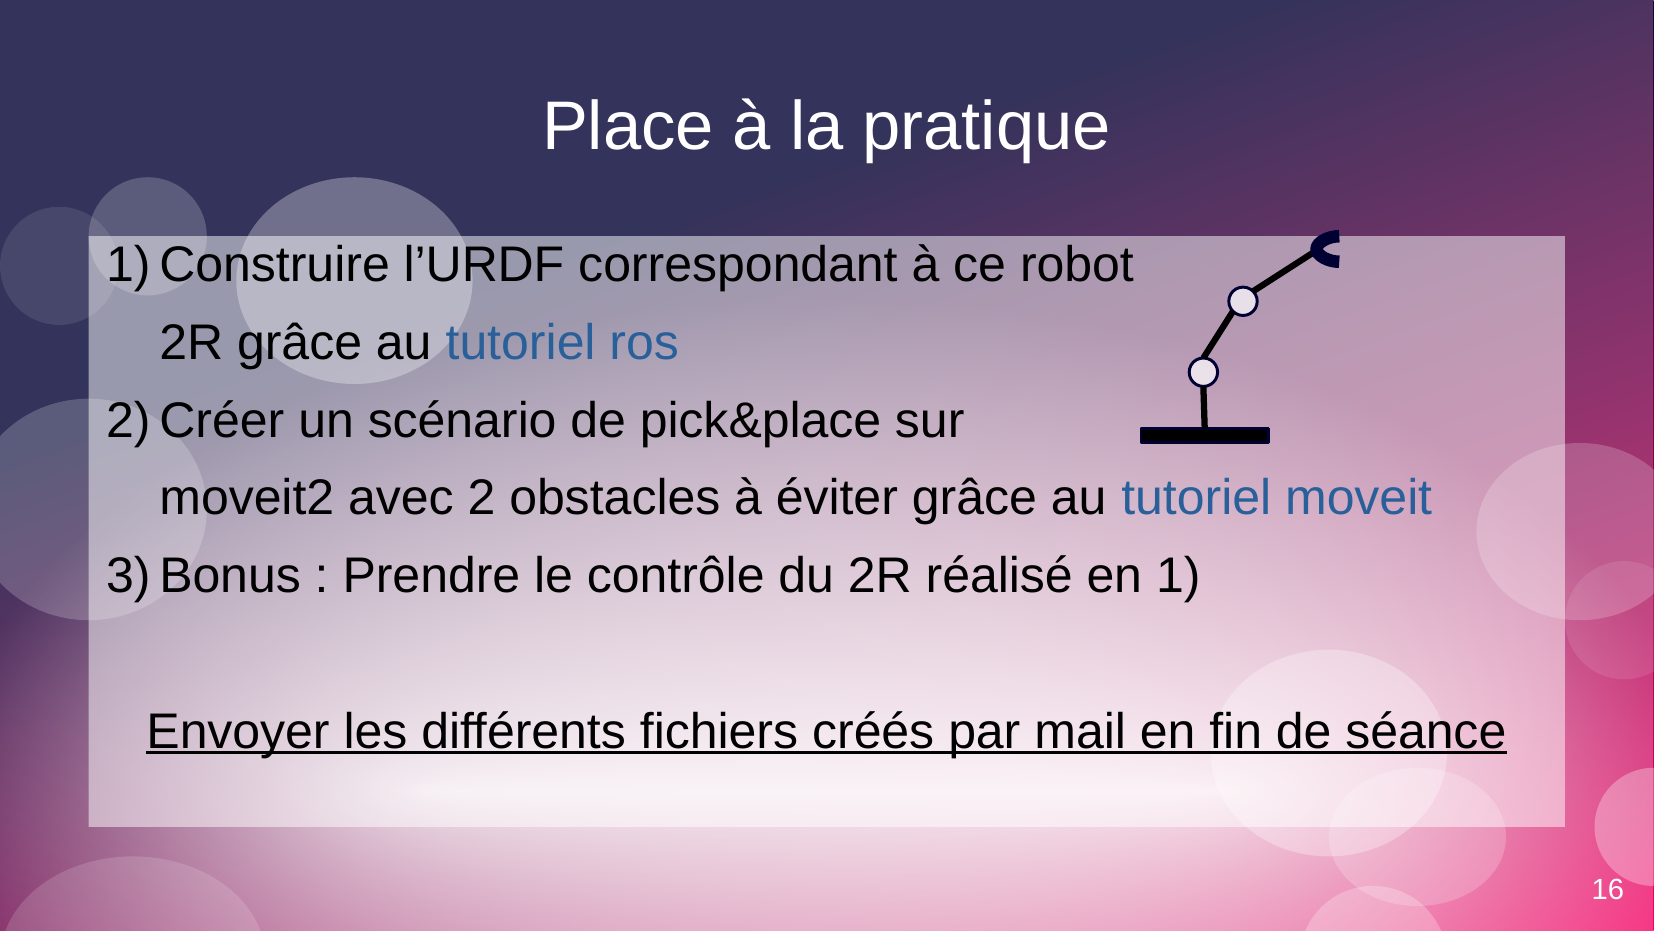

# Place à la pratique
Construire l’URDF correspondant à ce robot
2R grâce au tutoriel ros
Créer un scénario de pick&place sur
moveit2 avec 2 obstacles à éviter grâce au tutoriel moveit
Bonus : Prendre le contrôle du 2R réalisé en 1)
Envoyer les différents fichiers créés par mail en fin de séance